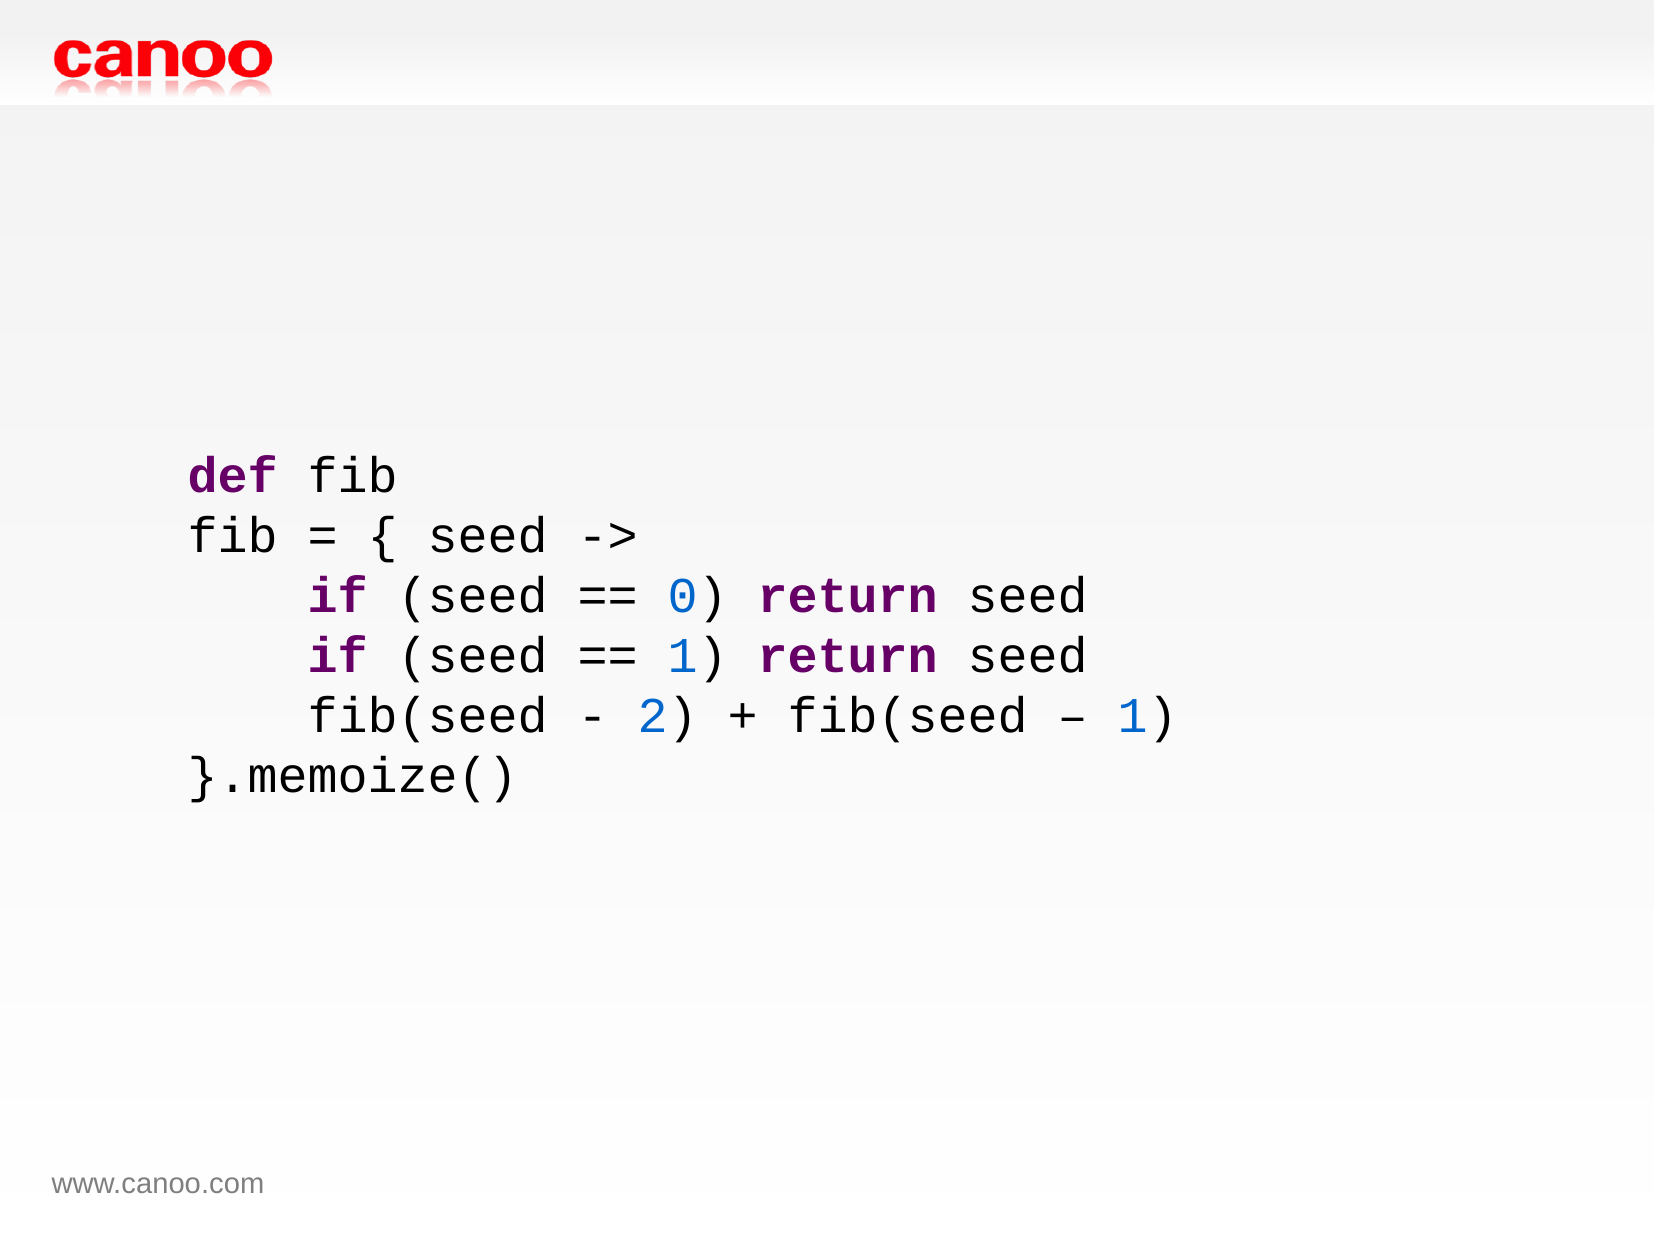

def fib
fib = { seed ->
 if (seed == 0) return seed
 if (seed == 1) return seed
 fib(seed - 2) + fib(seed – 1)
}.memoize()